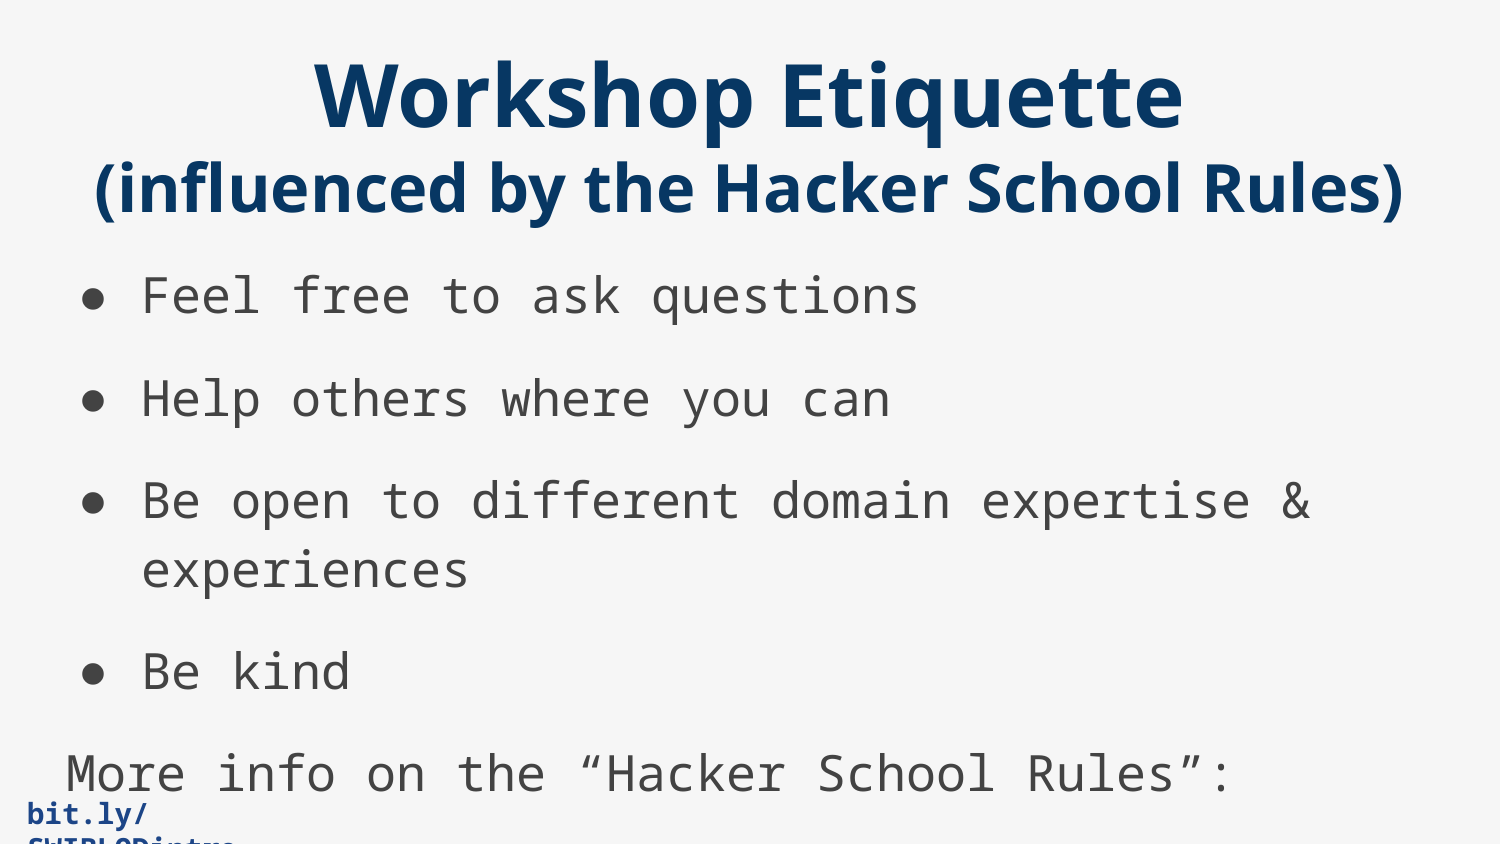

Workshop Etiquette
(influenced by the Hacker School Rules)
Feel free to ask questions
Help others where you can
Be open to different domain expertise & experiences
Be kind
More info on the “Hacker School Rules”:
	https://www.recurse.com/blog/38-subtle-isms-at-hacker-school
	https://www.recurse.com/manual#sub-sec-social-rules